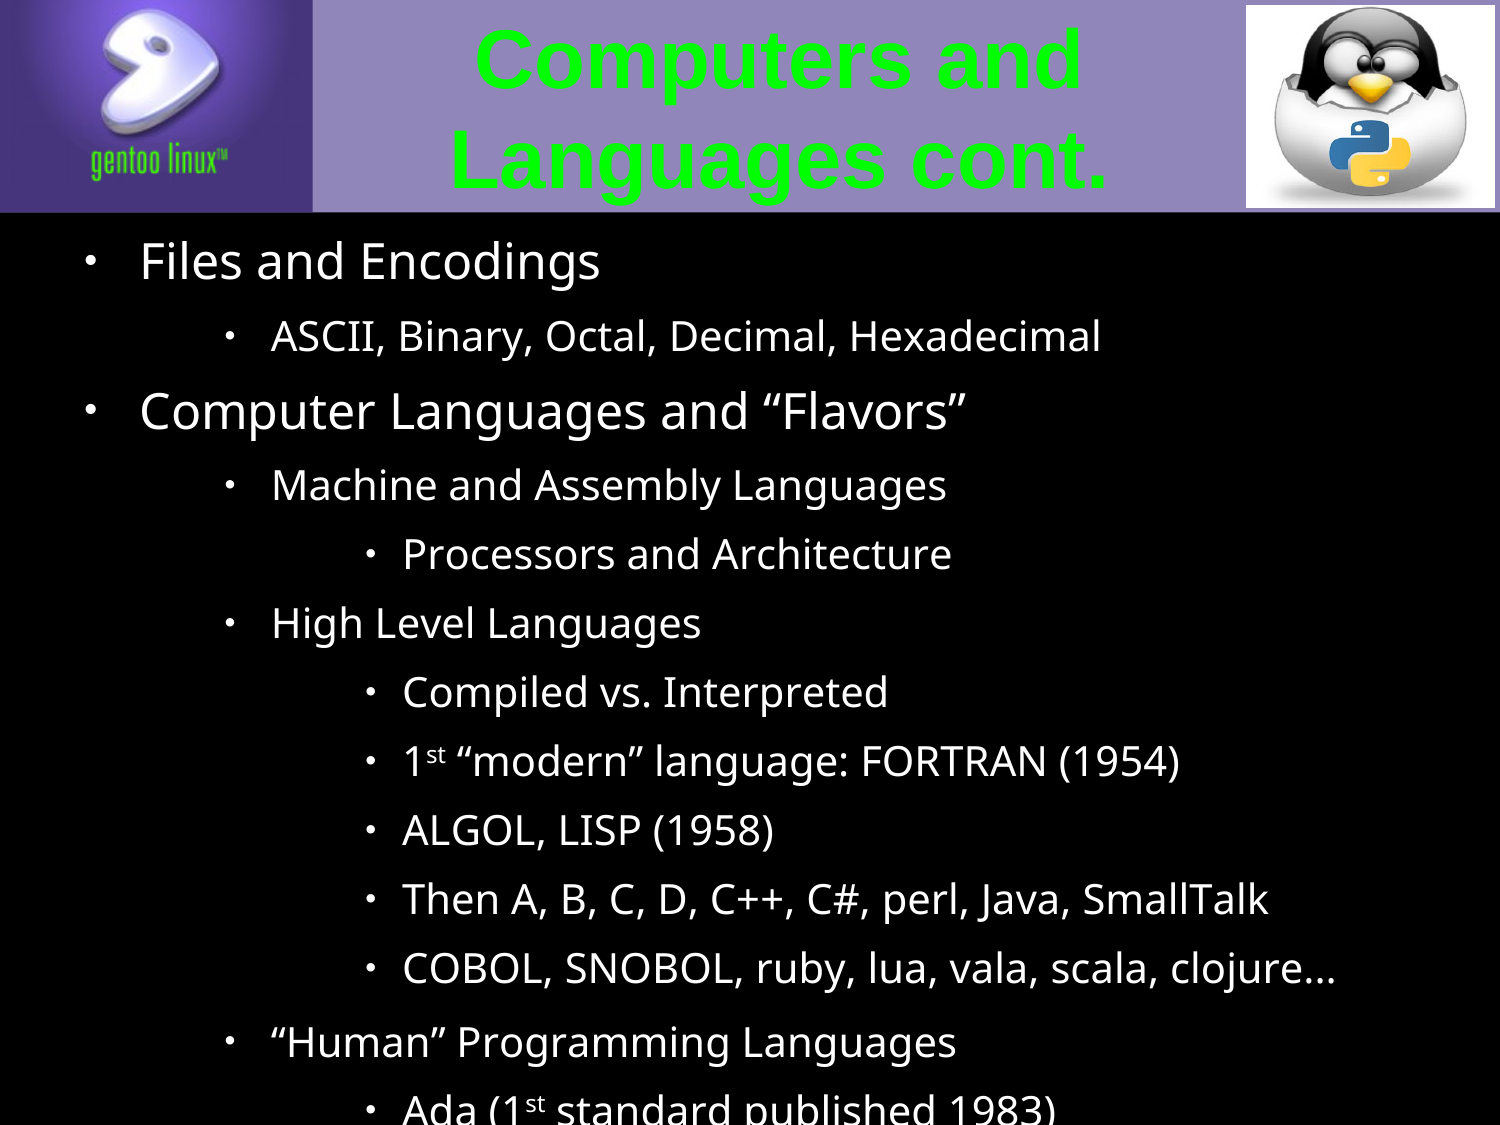

# Computers and Languages cont.
Files and Encodings
ASCII, Binary, Octal, Decimal, Hexadecimal
Computer Languages and “Flavors”
Machine and Assembly Languages
Processors and Architecture
High Level Languages
Compiled vs. Interpreted
1st “modern” language: FORTRAN (1954)
ALGOL, LISP (1958)
Then A, B, C, D, C++, C#, perl, Java, SmallTalk
COBOL, SNOBOL, ruby, lua, vala, scala, clojure...
“Human” Programming Languages
Ada (1st standard published 1983)
Python (1st implementation 1989)